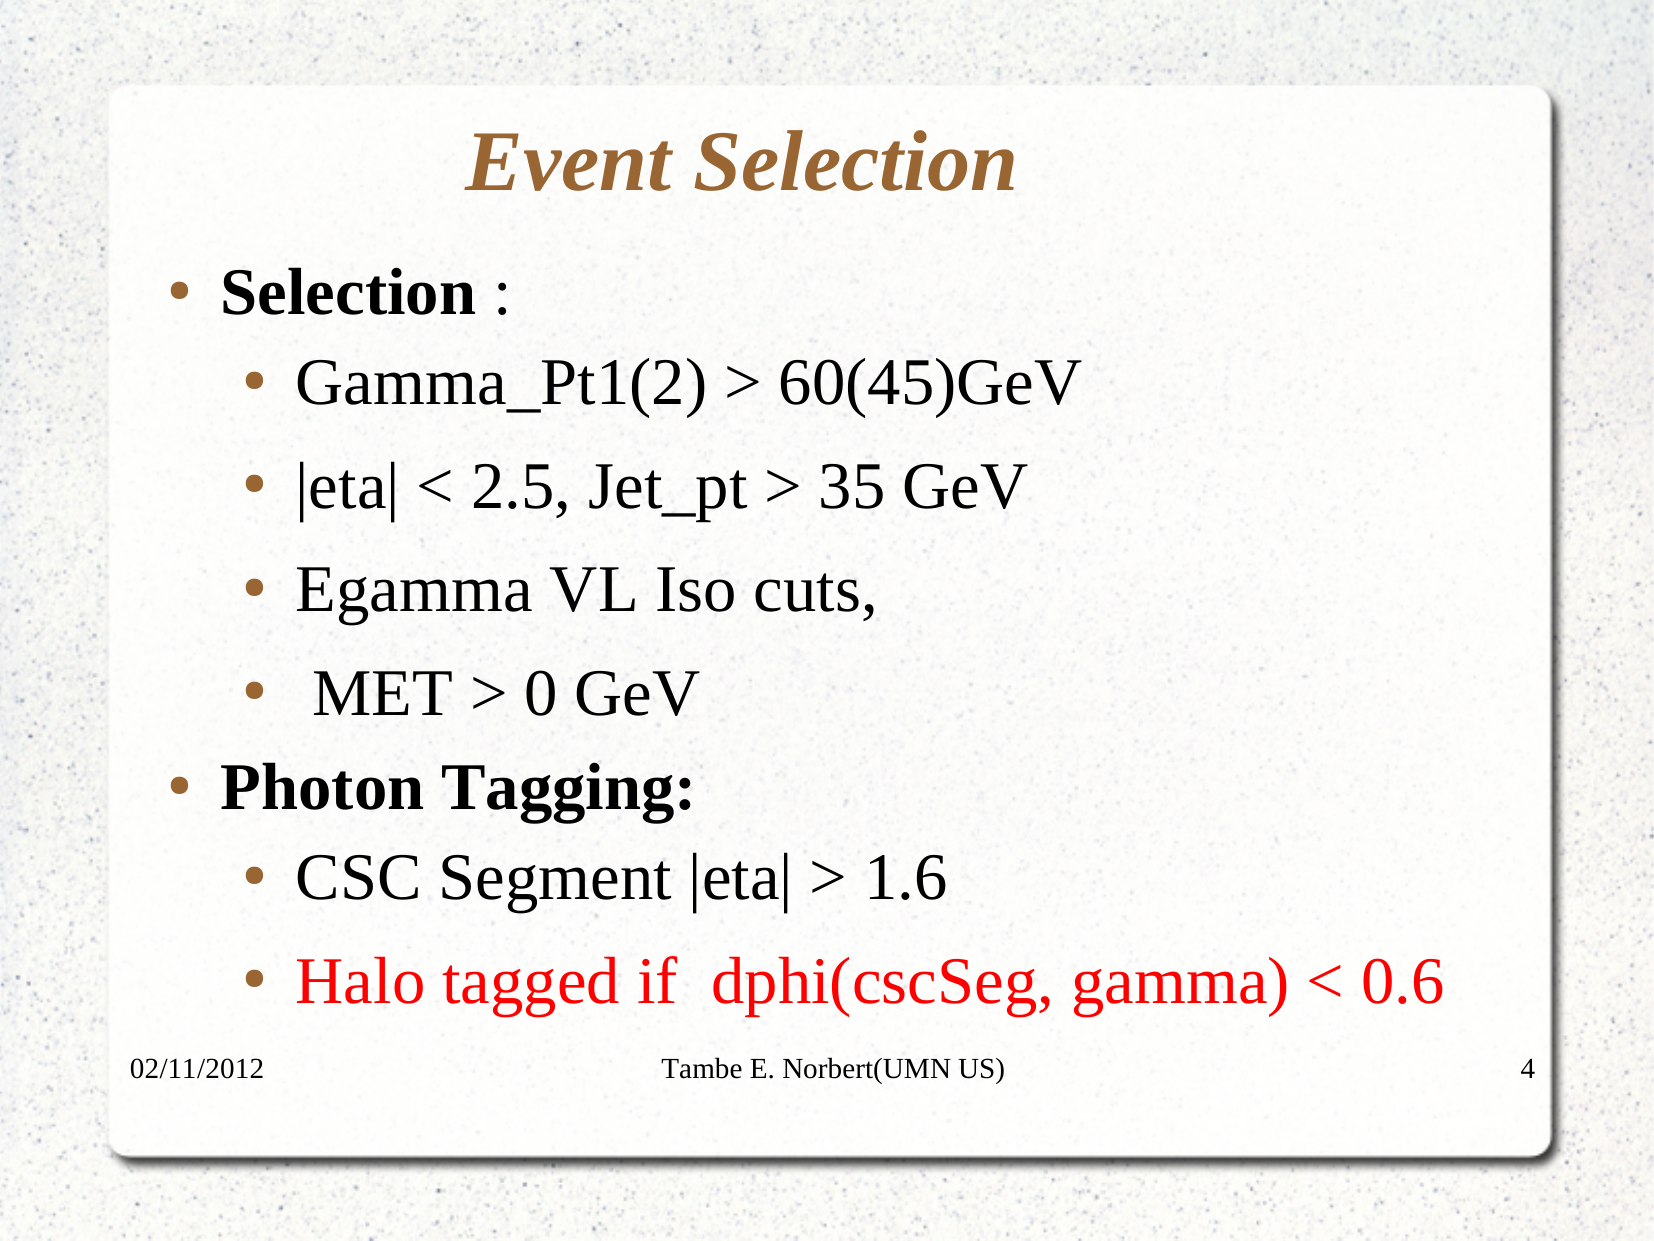

# Event Selection
Selection :
Gamma_Pt1(2) > 60(45)GeV
|eta| < 2.5, Jet_pt > 35 GeV
Egamma VL Iso cuts,
 MET > 0 GeV
Photon Tagging:
CSC Segment |eta| > 1.6
Halo tagged if dphi(cscSeg, gamma) < 0.6
02/11/2012
Tambe E. Norbert(UMN US)
4